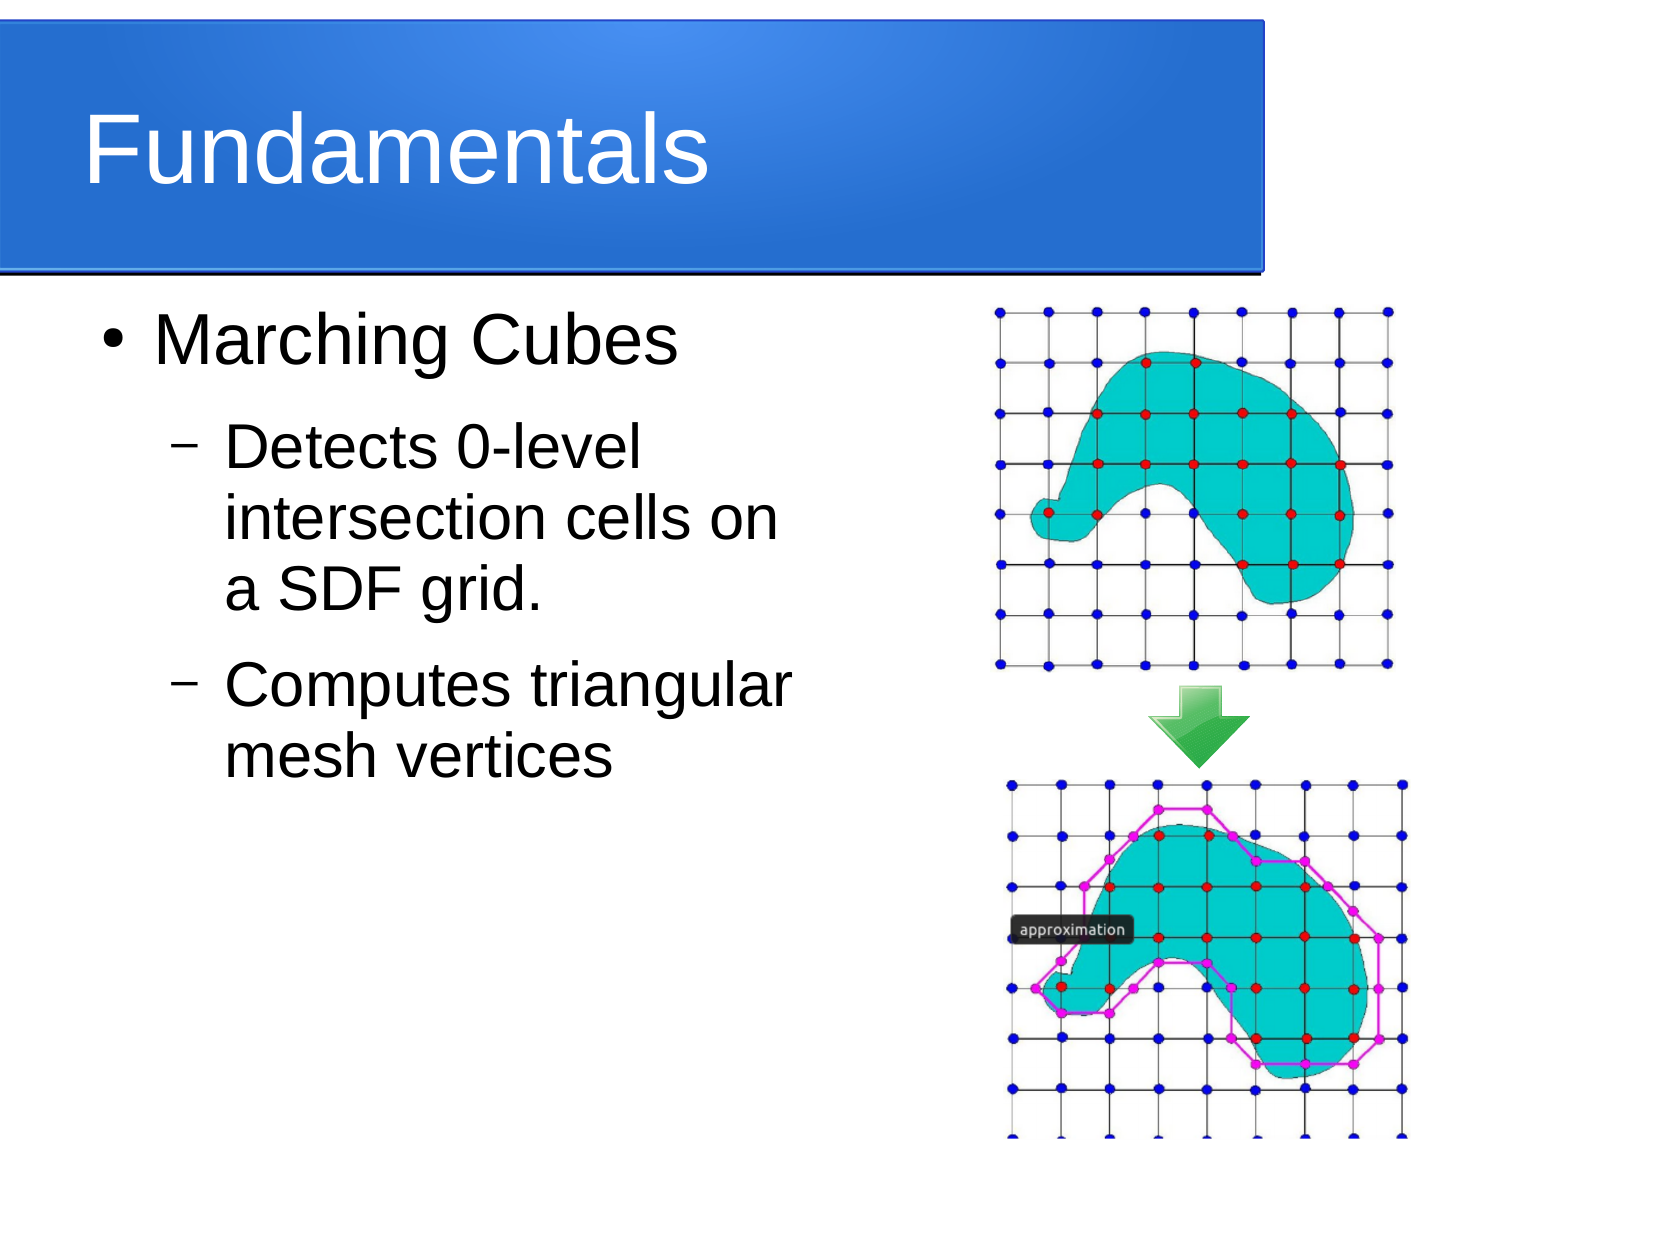

# Fundamentals
Marching Cubes
Detects 0-level intersection cells on a SDF grid.
Computes triangular mesh vertices